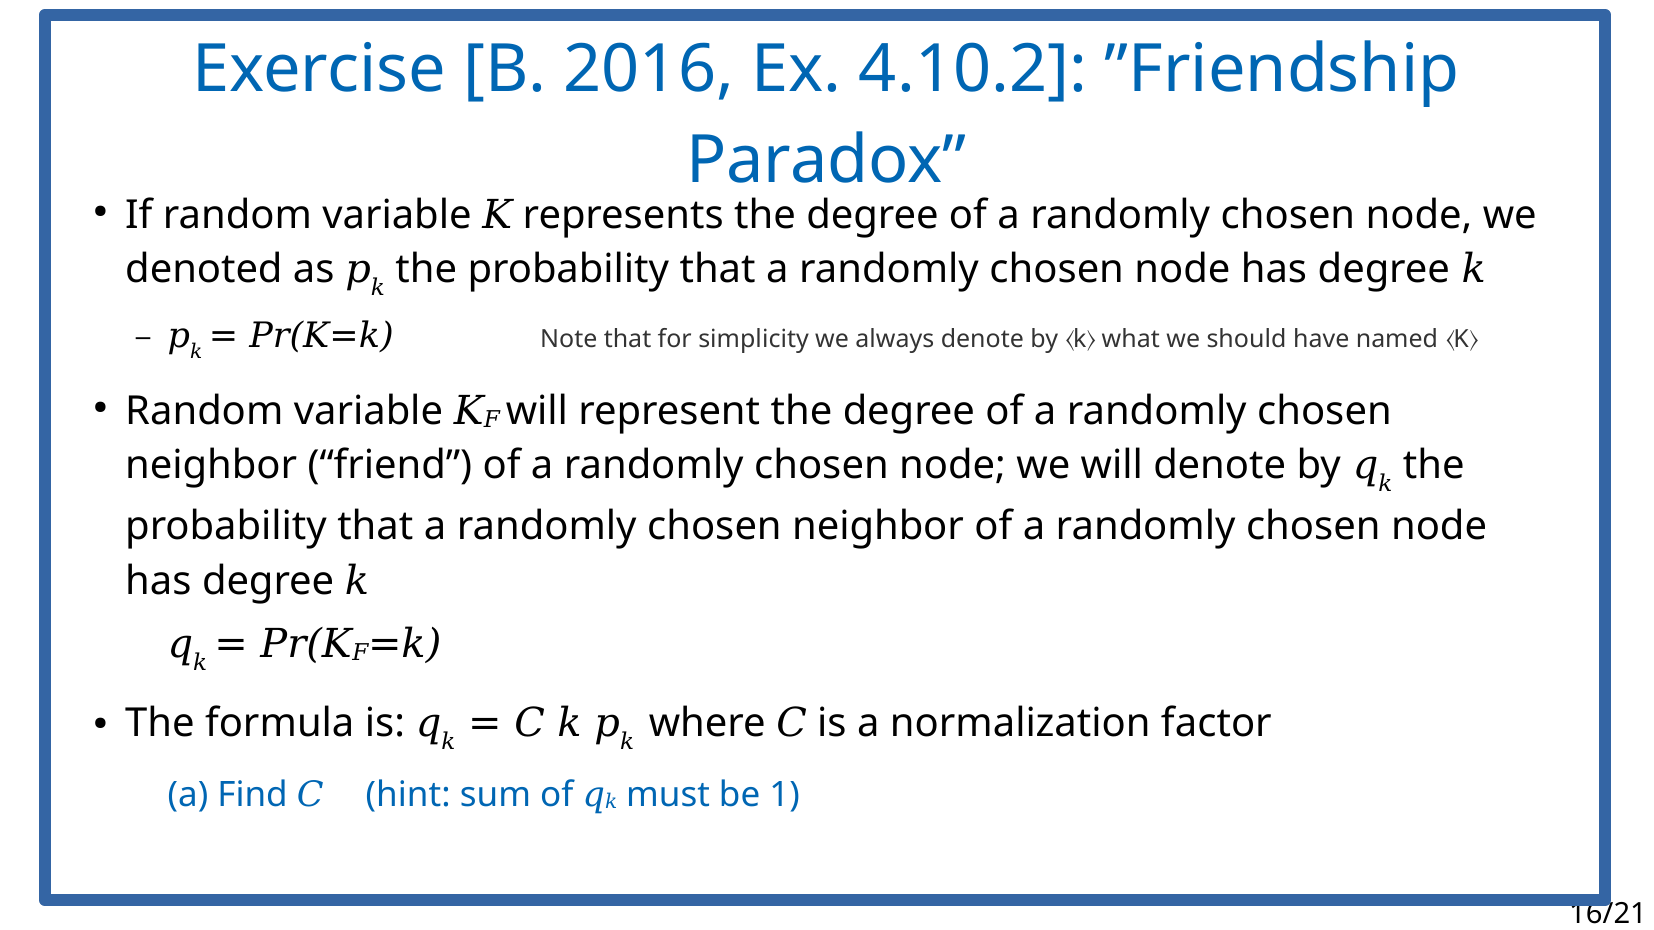

# Exercise [B. 2016, Ex. 4.10.2]: ”Friendship Paradox”
If random variable K represents the degree of a randomly chosen node, we denoted as pk the probability that a randomly chosen node has degree k
pk = Pr(K=k) Note that for simplicity we always denote by 〈k〉 what we should have named 〈K〉
Random variable KF will represent the degree of a randomly chosen neighbor (“friend”) of a randomly chosen node; we will denote by qk the probability that a randomly chosen neighbor of a randomly chosen node has degree k
qk = Pr(KF=k)
The formula is: qk = C k pk where C is a normalization factor
(a) Find C 	 (hint: sum of qk must be 1)
16